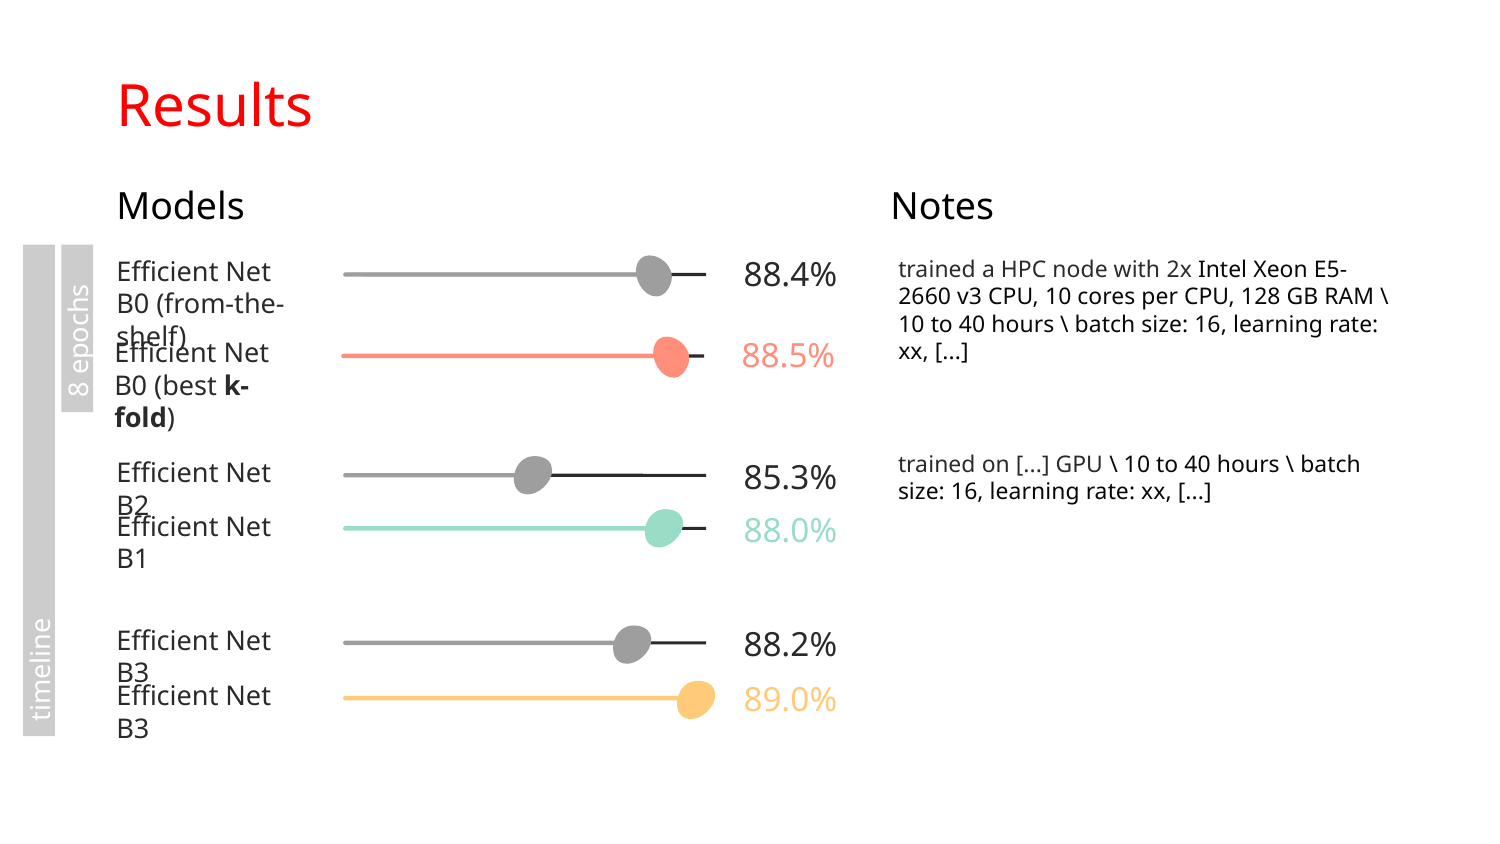

Results
Models
Notes
88.4%
Efficient Net B0 (from-the-shelf)
trained a HPC node with 2x Intel Xeon E5-2660 v3 CPU, 10 cores per CPU, 128 GB RAM \ 10 to 40 hours \ batch size: 16, learning rate: xx, [...]
8 epochs
88.5%
Efficient Net B0 (best k-fold)
trained on [...] GPU \ 10 to 40 hours \ batch size: 16, learning rate: xx, [...]
Efficient Net B2
85.3%
timeline
Efficient Net B1
88.0%
Efficient Net B3
88.2%
Efficient Net B3
89.0%